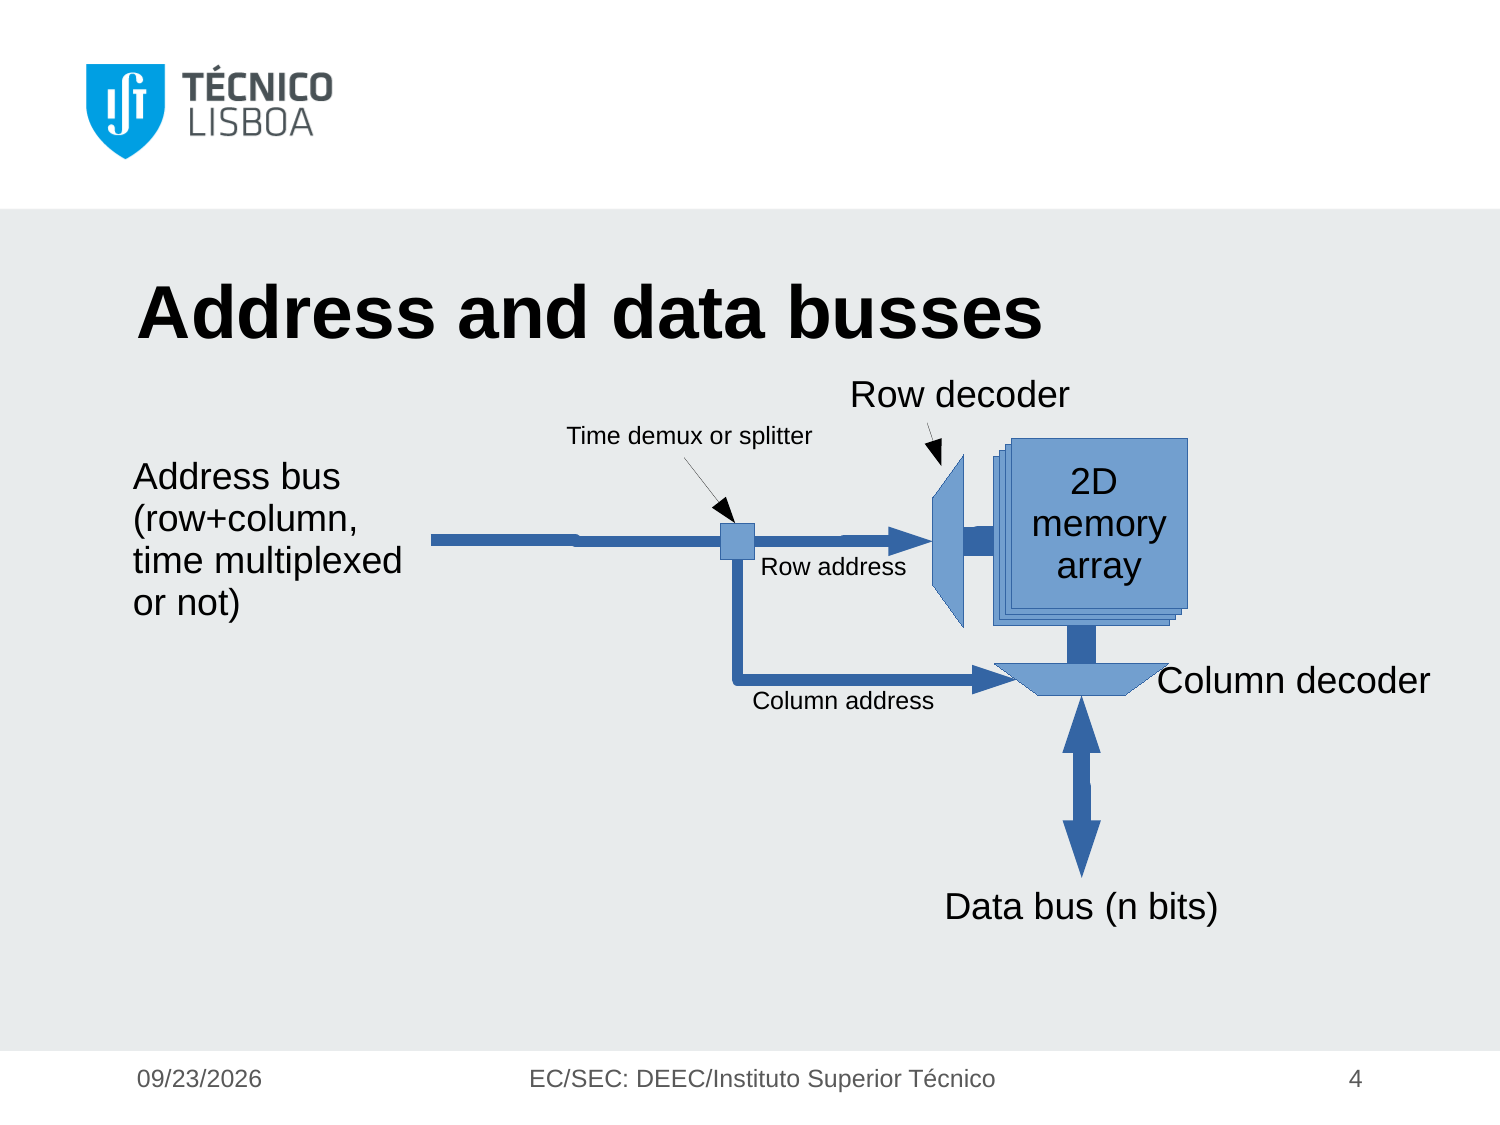

# Address and data busses
Row decoder
Time demux or splitter
2D
memory
array
2D
memory
array
Address bus
(row+column, time multiplexed or not)
2D
memory
array
2D
memory
array
Row address
Column decoder
Column address
Data bus (n bits)
EC/SEC: DEEC/Instituto Superior Técnico
3